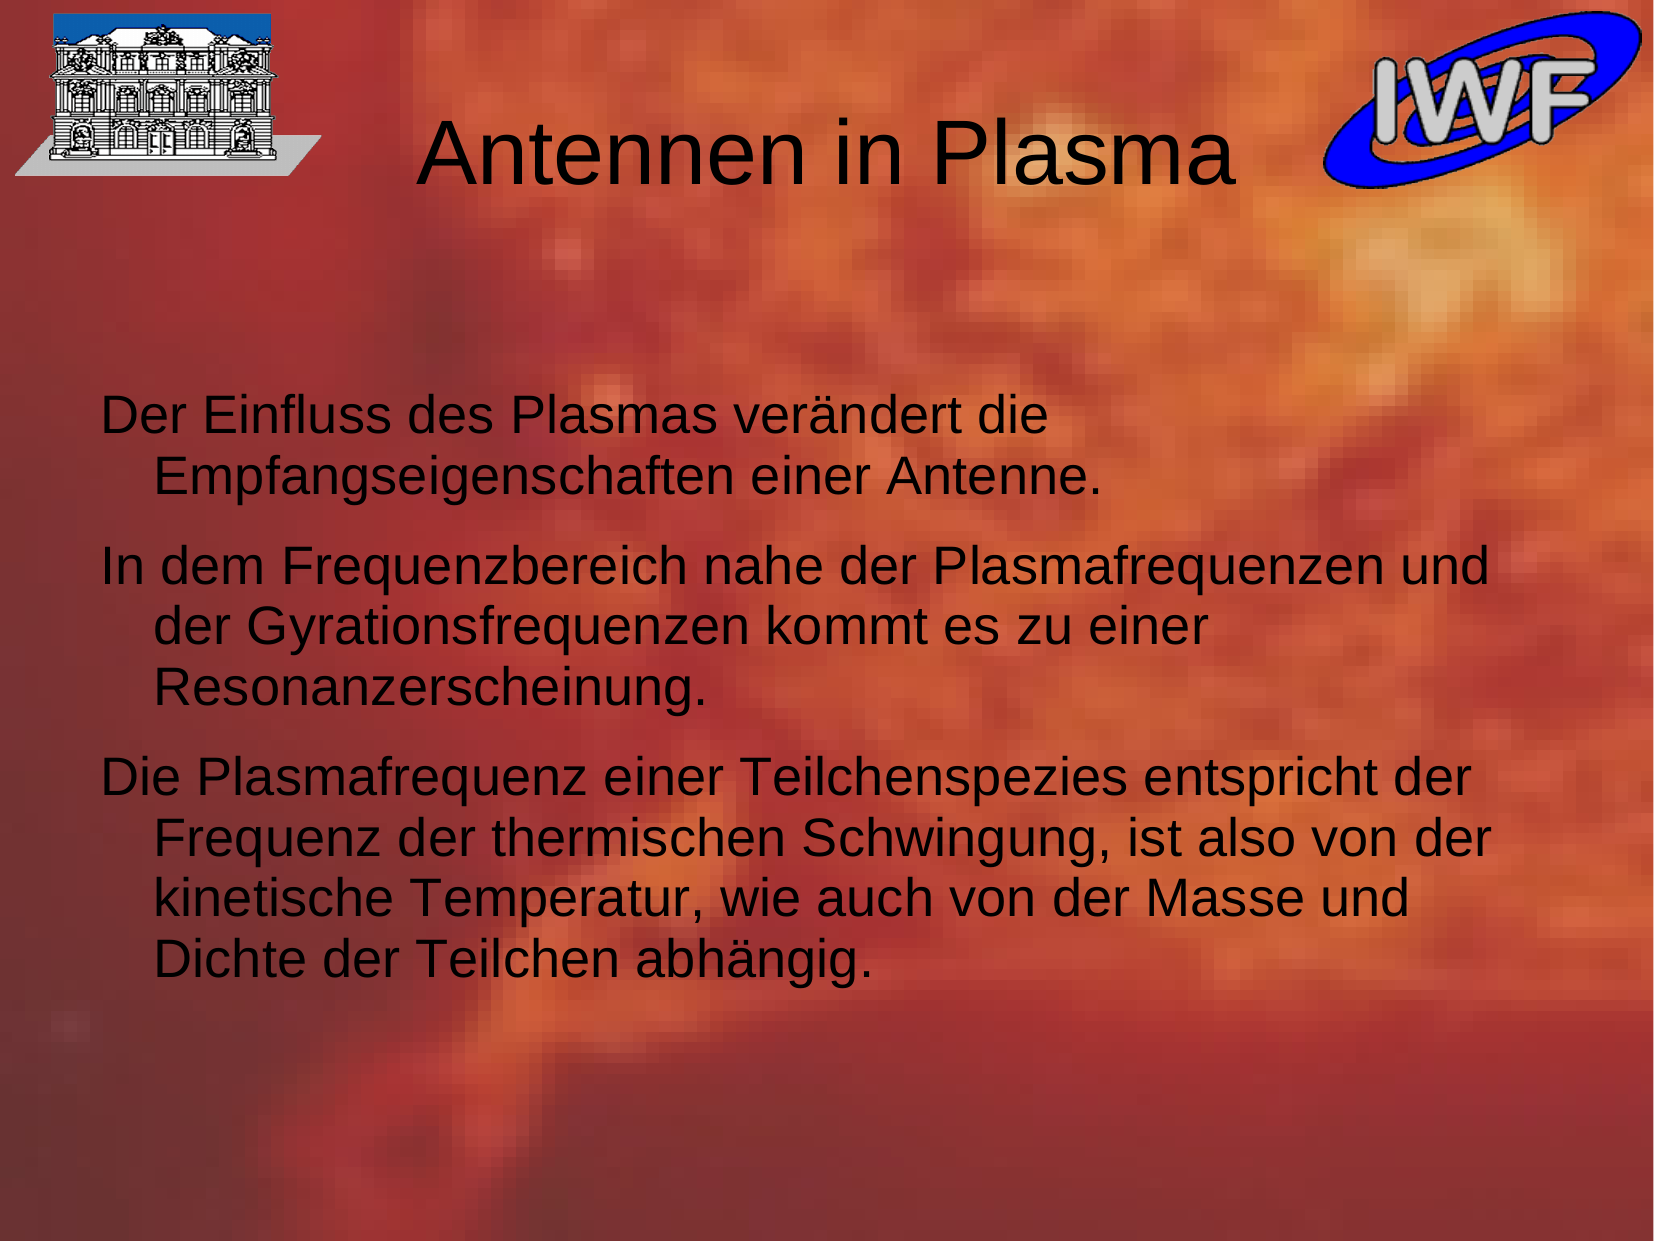

# Antennen in Plasma
Der Einfluss des Plasmas verändert die Empfangseigenschaften einer Antenne.
In dem Frequenzbereich nahe der Plasmafrequenzen und der Gyrationsfrequenzen kommt es zu einer Resonanzerscheinung.
Die Plasmafrequenz einer Teilchenspezies entspricht der Frequenz der thermischen Schwingung, ist also von der kinetische Temperatur, wie auch von der Masse und Dichte der Teilchen abhängig.